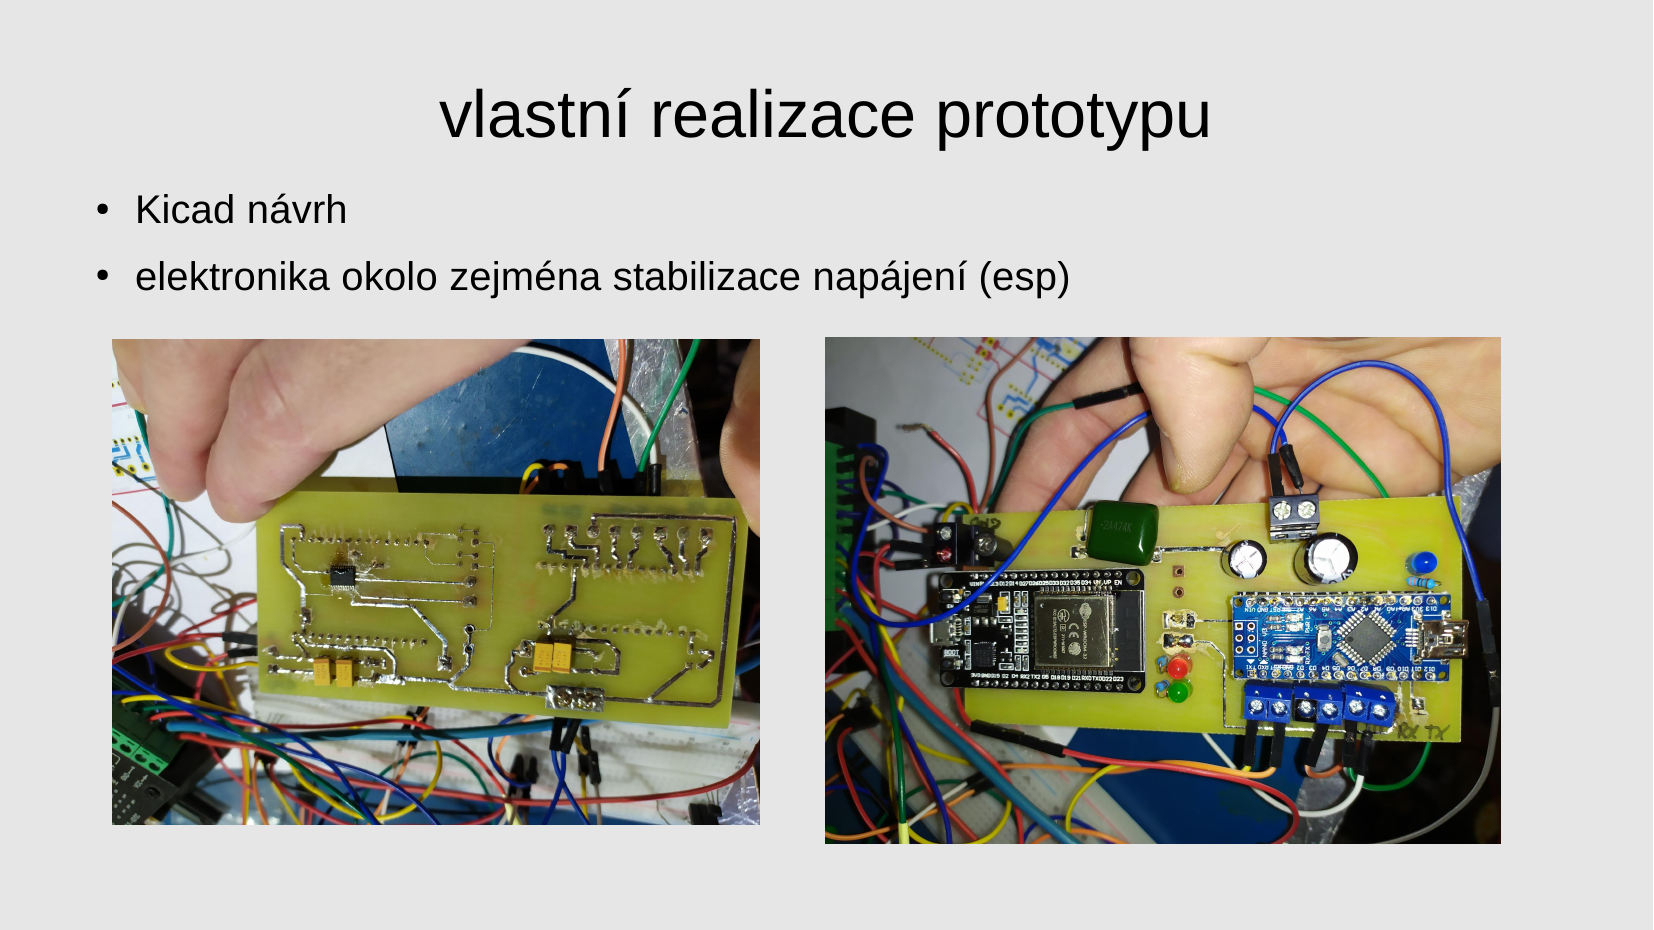

# vlastní realizace prototypu
Kicad návrh
elektronika okolo zejména stabilizace napájení (esp)